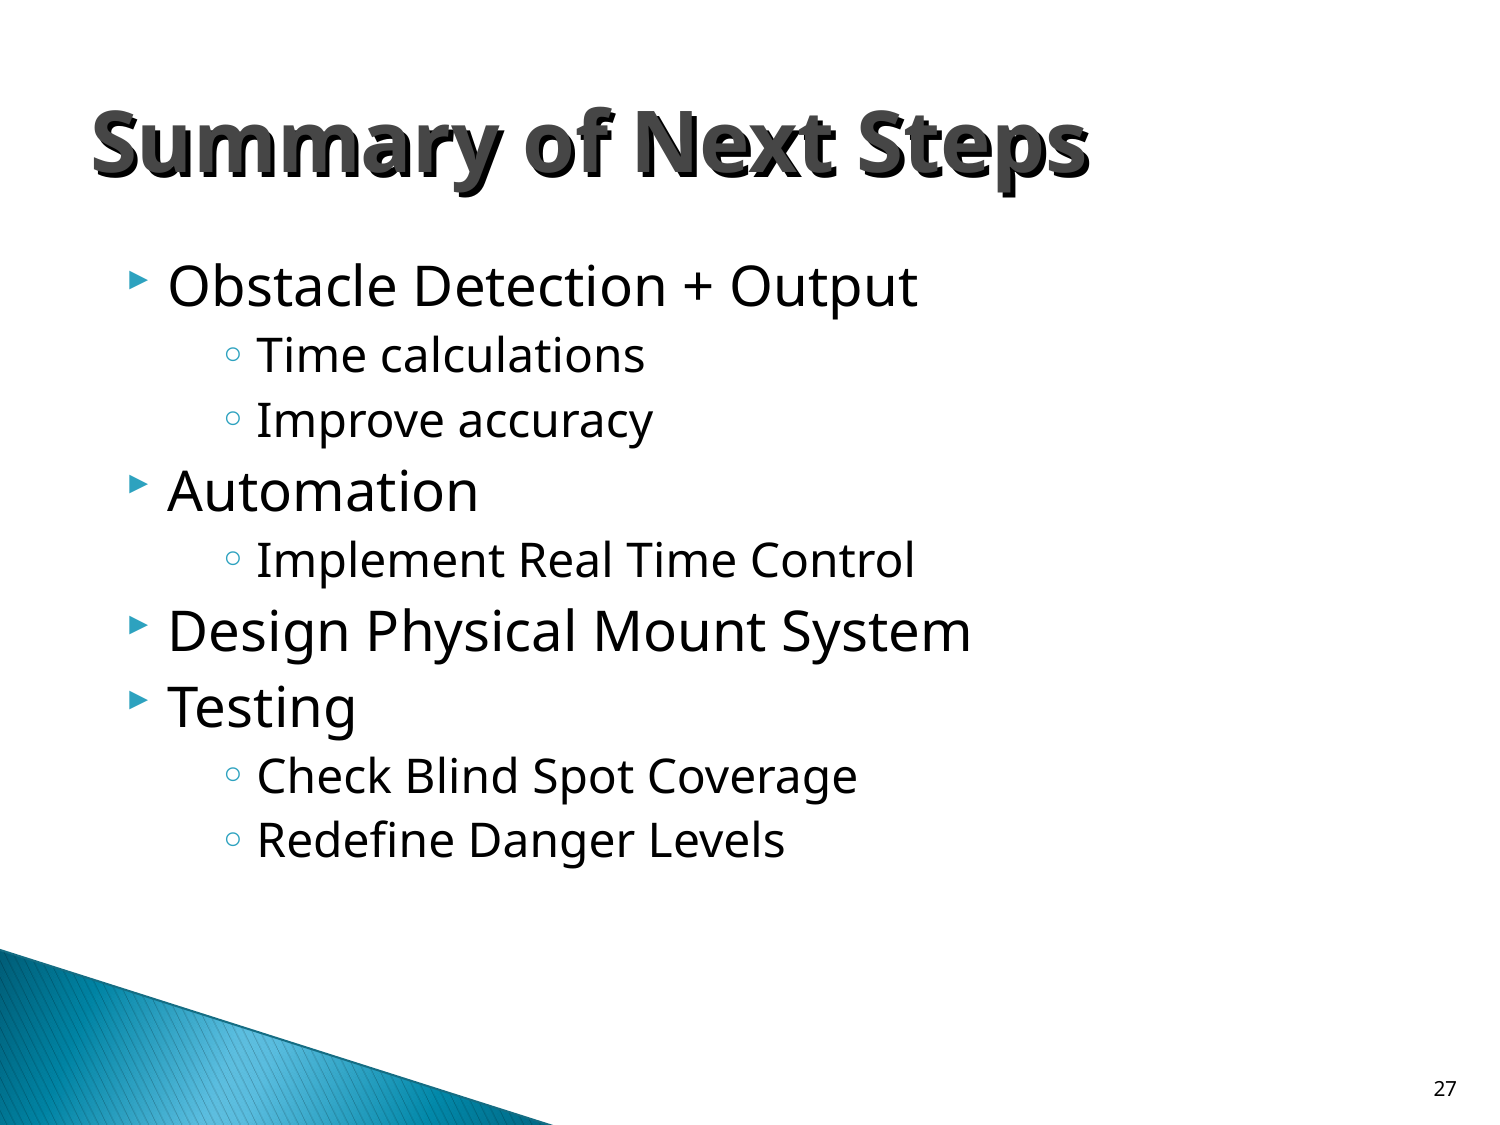

Summary of Next Steps
# Obstacle Detection + Output
Time calculations
Improve accuracy
Automation
Implement Real Time Control
Design Physical Mount System
Testing
Check Blind Spot Coverage
Redefine Danger Levels